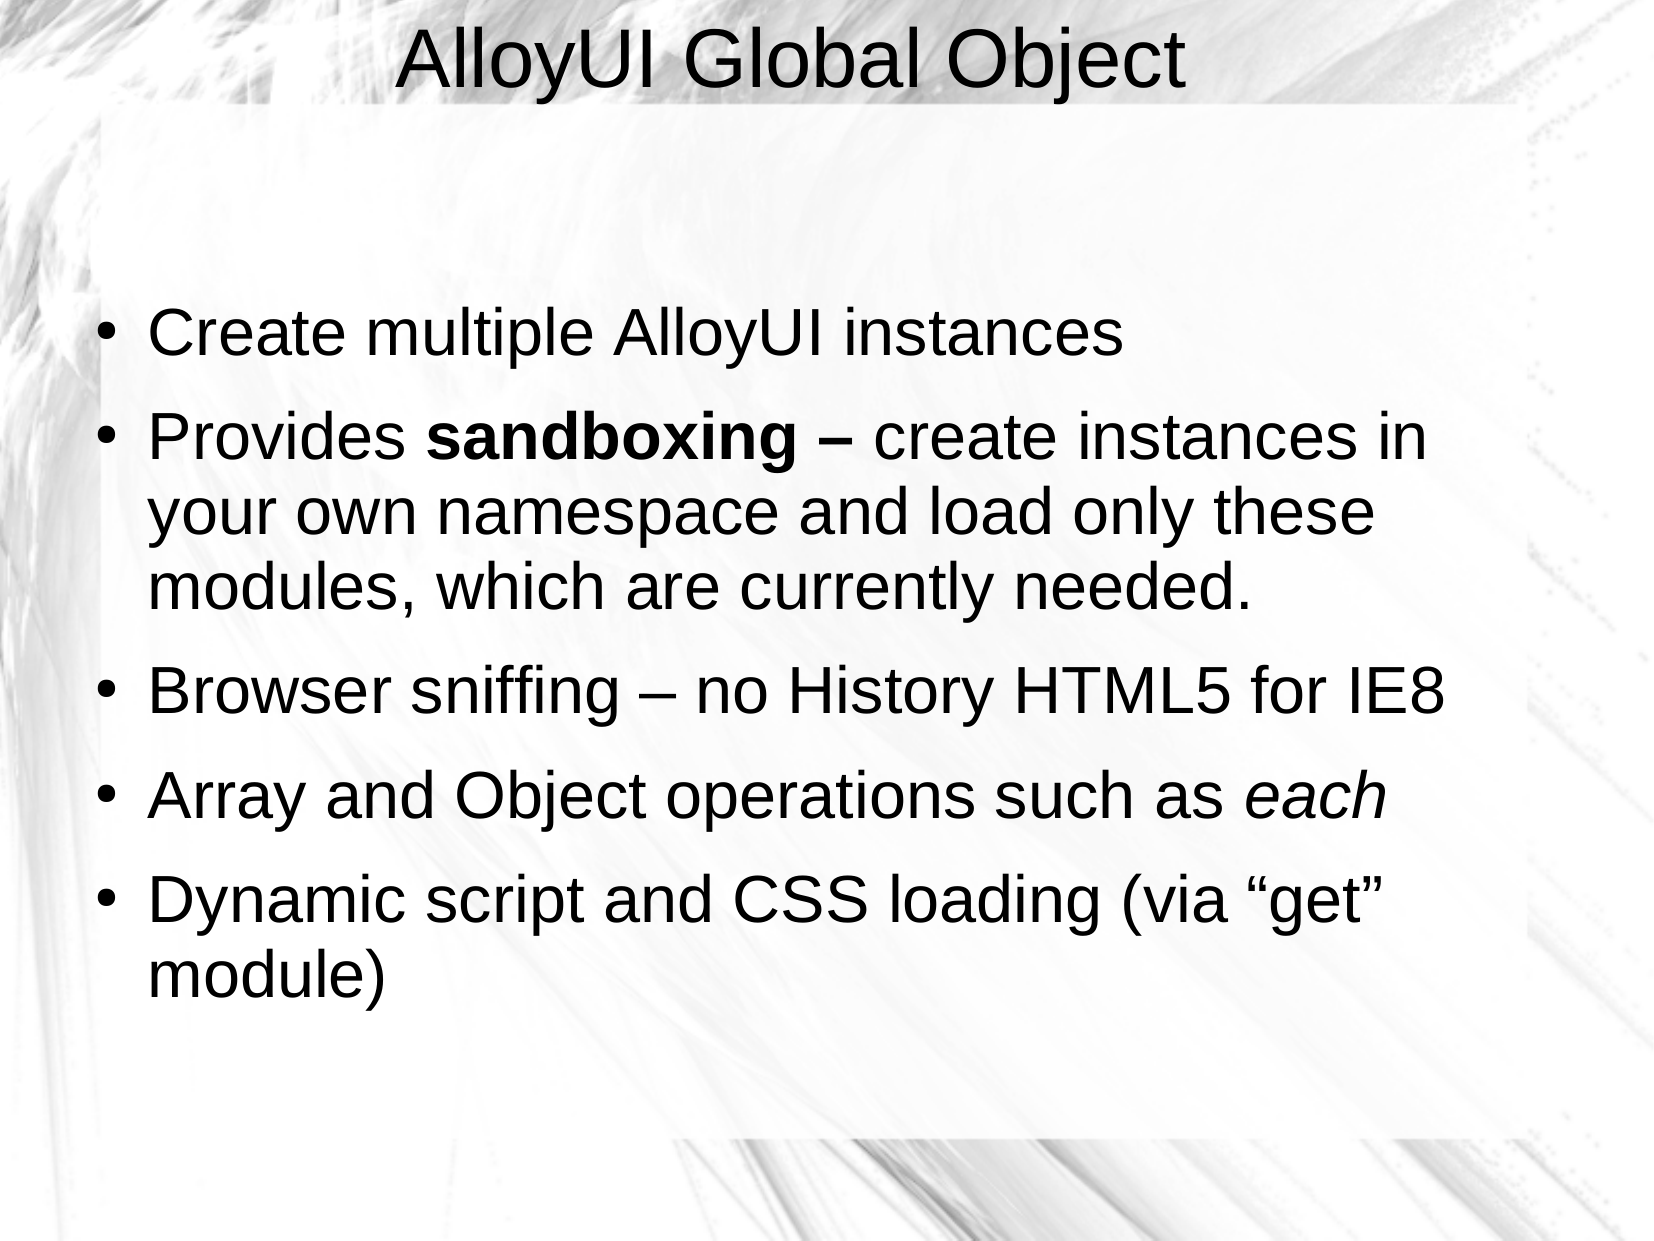

# AlloyUI Global Object
Create multiple AlloyUI instances
Provides sandboxing – create instances in your own namespace and load only these modules, which are currently needed.
Browser sniffing – no History HTML5 for IE8
Array and Object operations such as each
Dynamic script and CSS loading (via “get” module)